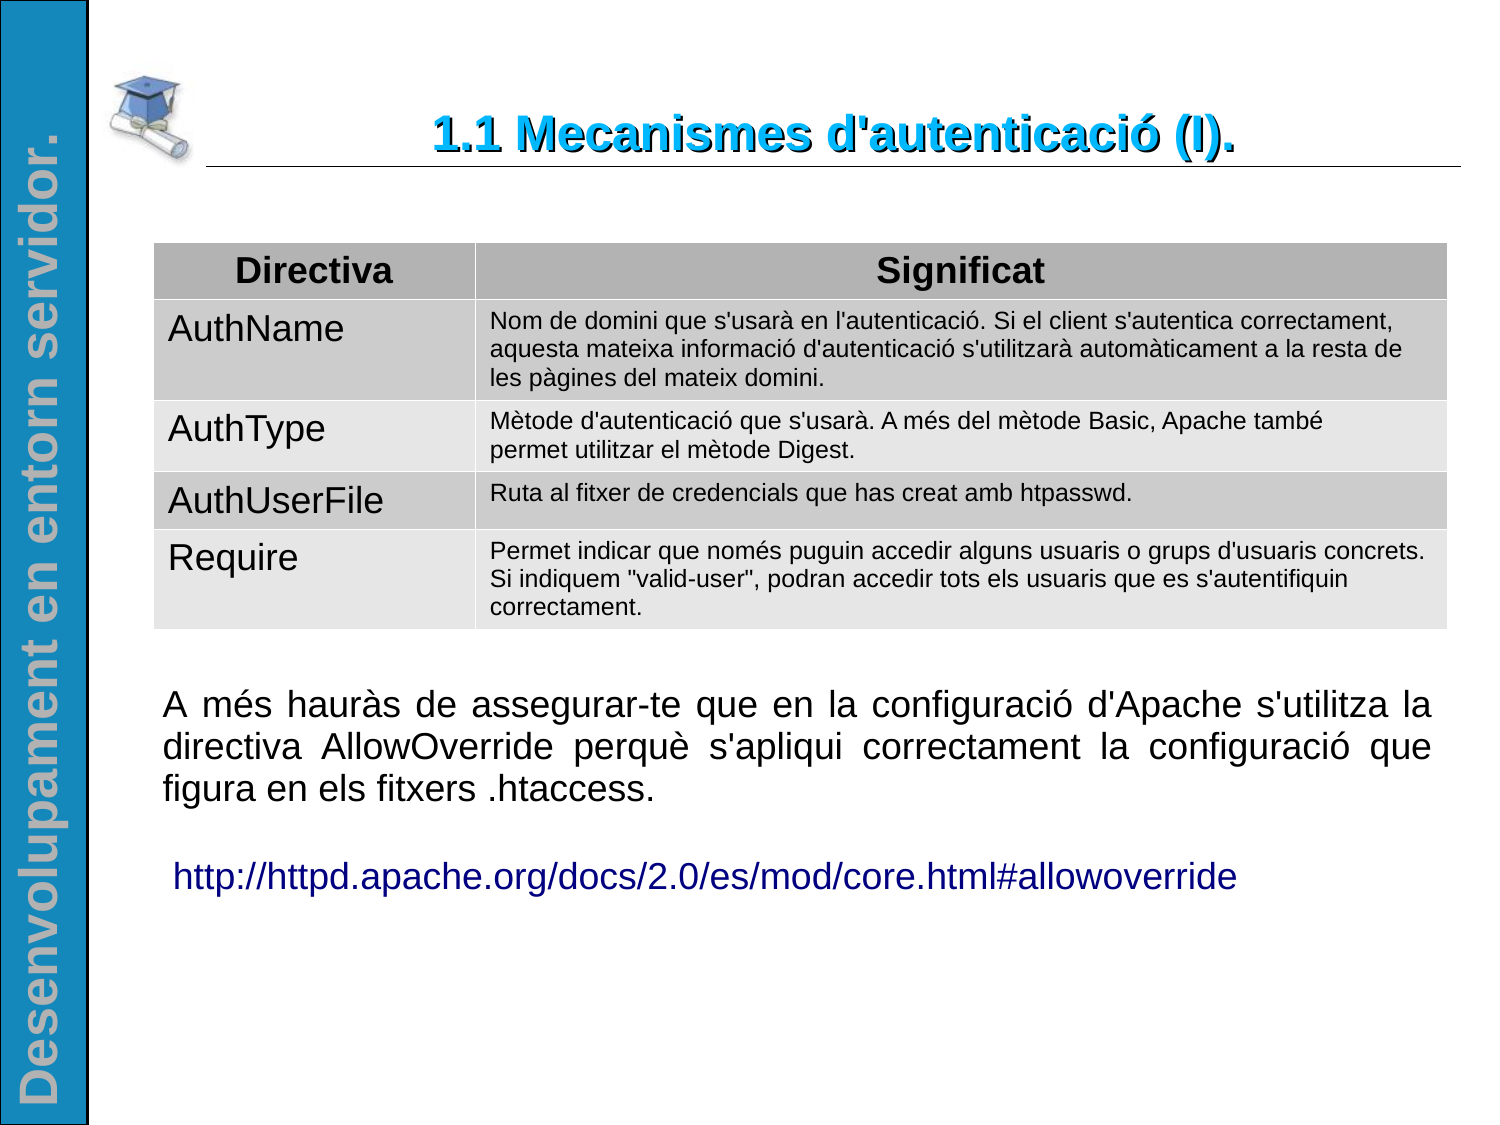

# 1.1 Mecanismes d'autenticació (I).
| Directiva | Significat |
| --- | --- |
| AuthName | Nom de domini que s'usarà en l'autenticació. Si el client s'autentica correctament, aquesta mateixa informació d'autenticació s'utilitzarà automàticament a la resta de les pàgines del mateix domini. |
| AuthType | Mètode d'autenticació que s'usarà. A més del mètode Basic, Apache també permet utilitzar el mètode Digest. |
| AuthUserFile | Ruta al fitxer de credencials que has creat amb htpasswd. |
| Require | Permet indicar que només puguin accedir alguns usuaris o grups d'usuaris concrets. Si indiquem "valid-user", podran accedir tots els usuaris que es s'autentifiquin correctament. |
A més hauràs de assegurar-te que en la configuració d'Apache s'utilitza la directiva AllowOverride perquè s'apliqui correctament la configuració que figura en els fitxers .htaccess.
 http://httpd.apache.org/docs/2.0/es/mod/core.html#allowoverride